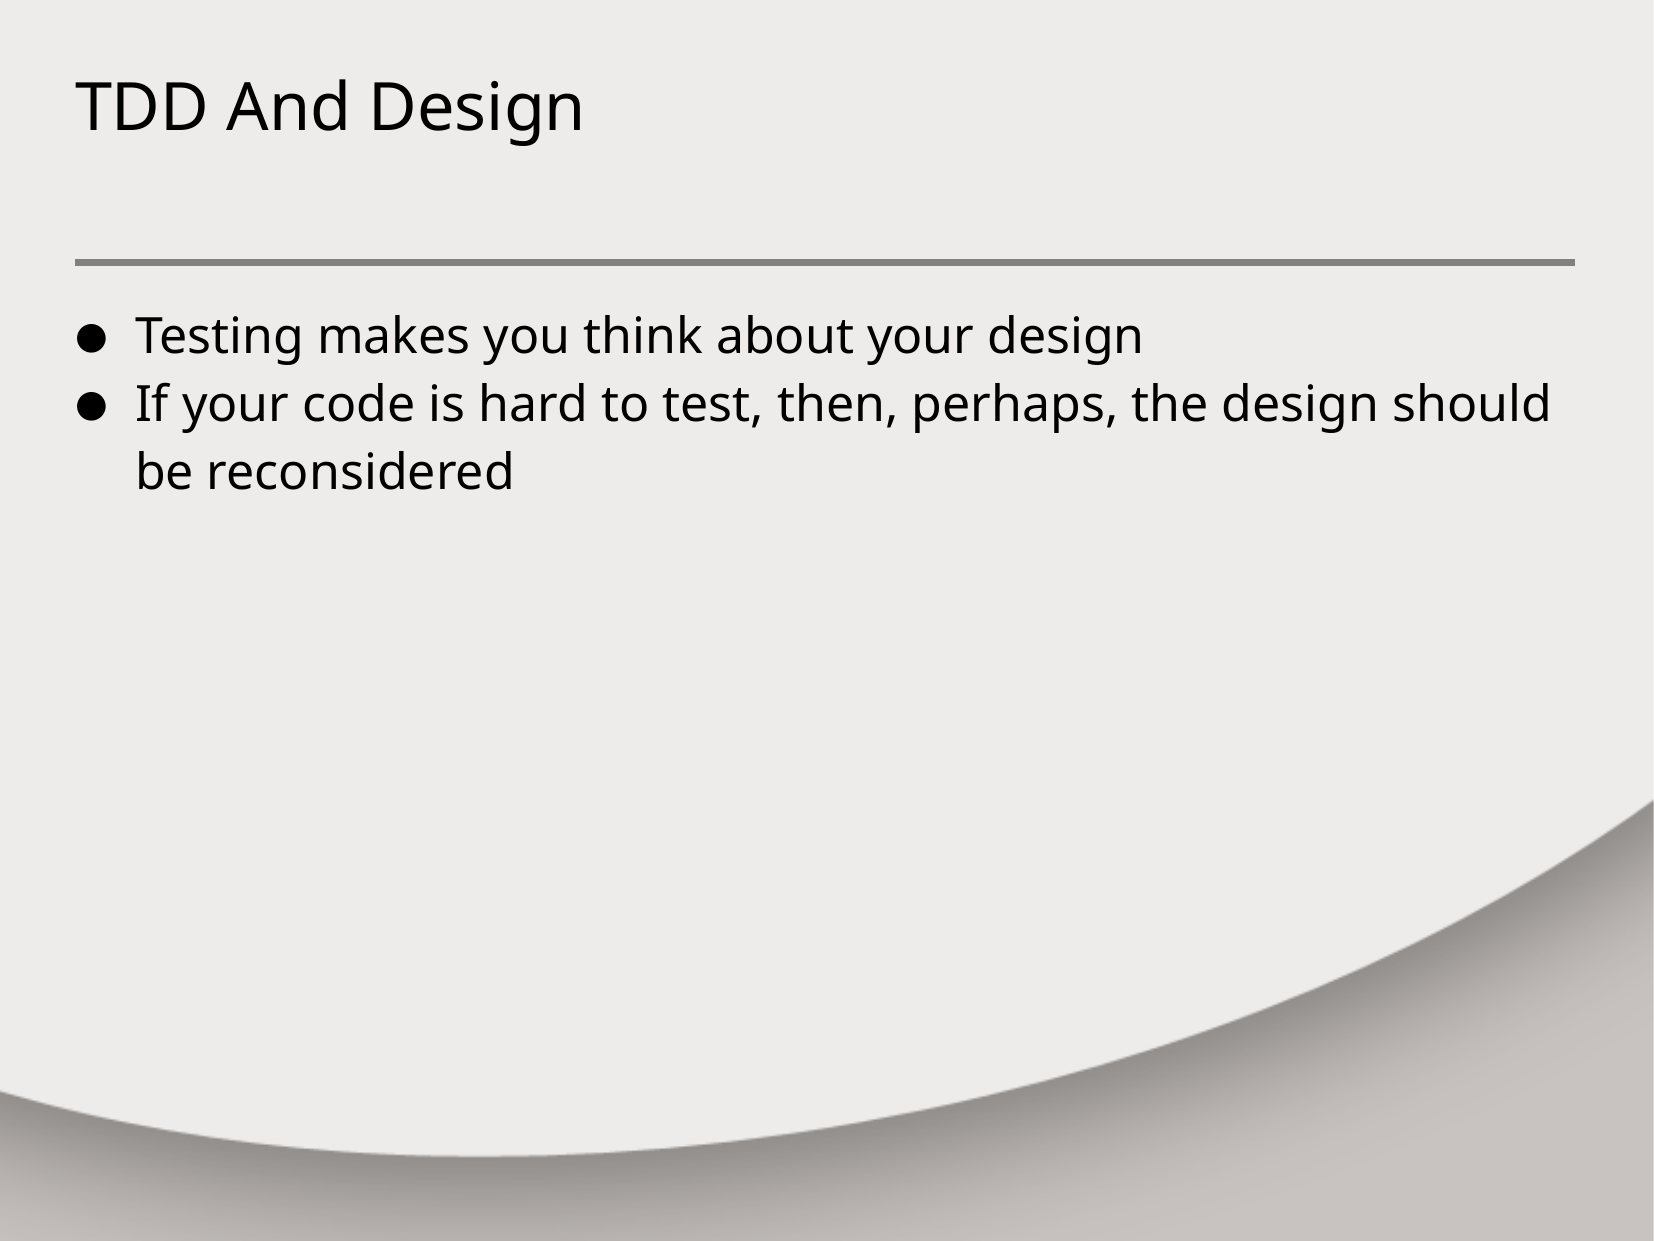

# TDD And Design
Testing makes you think about your design
If your code is hard to test, then, perhaps, the design should be reconsidered